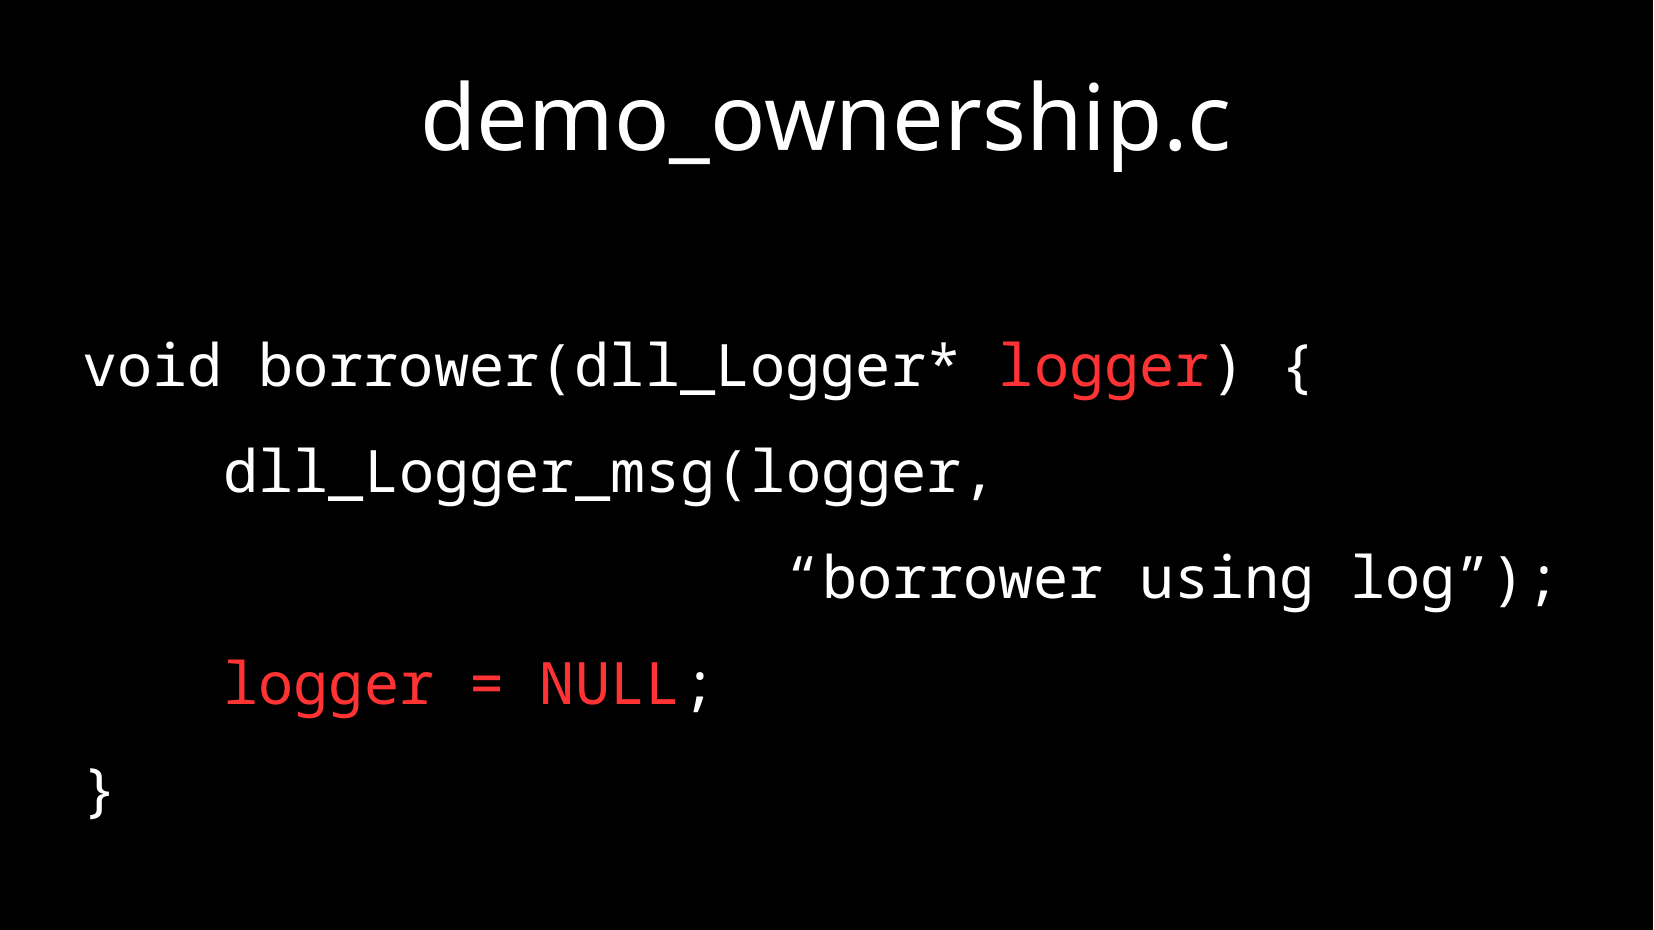

# demo_ownership.c
void borrower(dll_Logger* logger) {
 dll_Logger_msg(logger,
 “borrower using log”);
 logger = NULL;
}